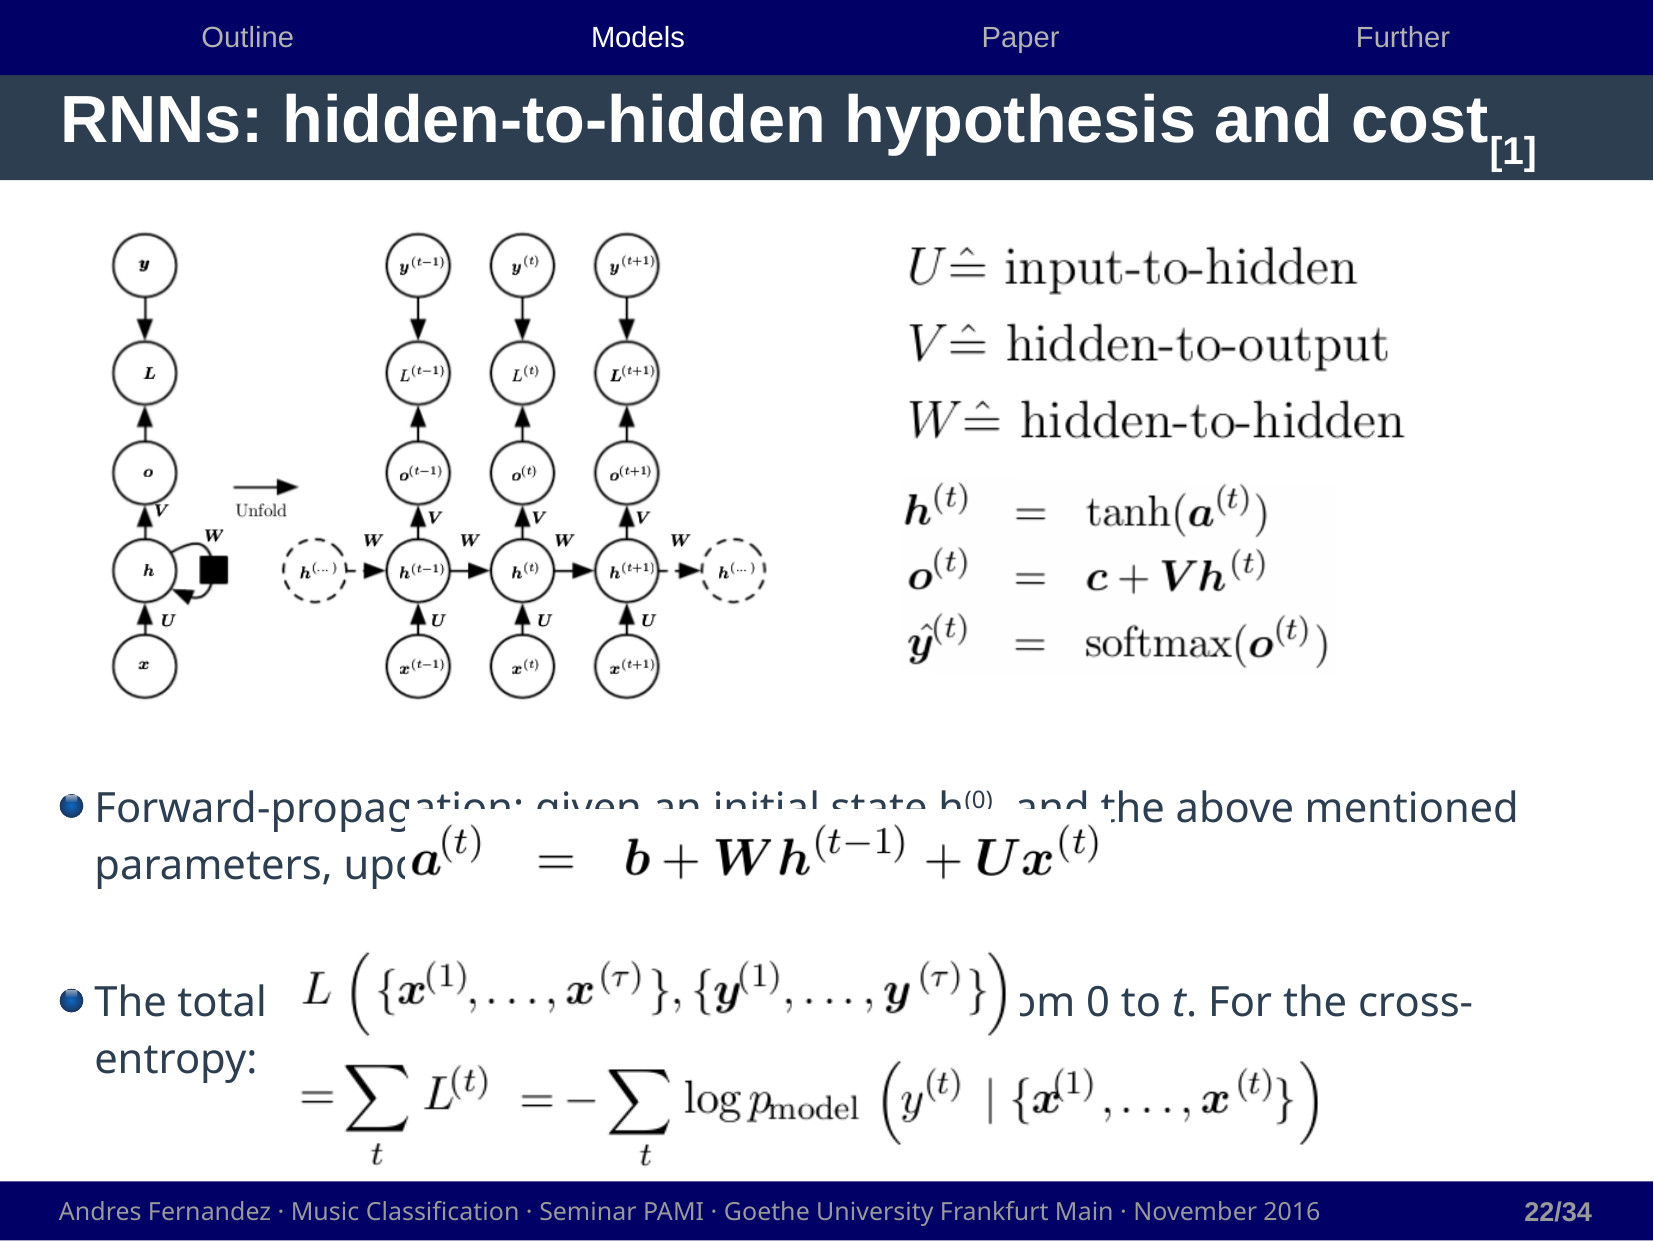

Outline Models Paper Further
# RNNs: hidden-to-hidden hypothesis and cost[1]
Forward-propagation: given an initial state h(0), and the above mentioned parameters, update until reaching the desired t:
The total loss would be the accumulated loss from 0 to t. For the cross-entropy: